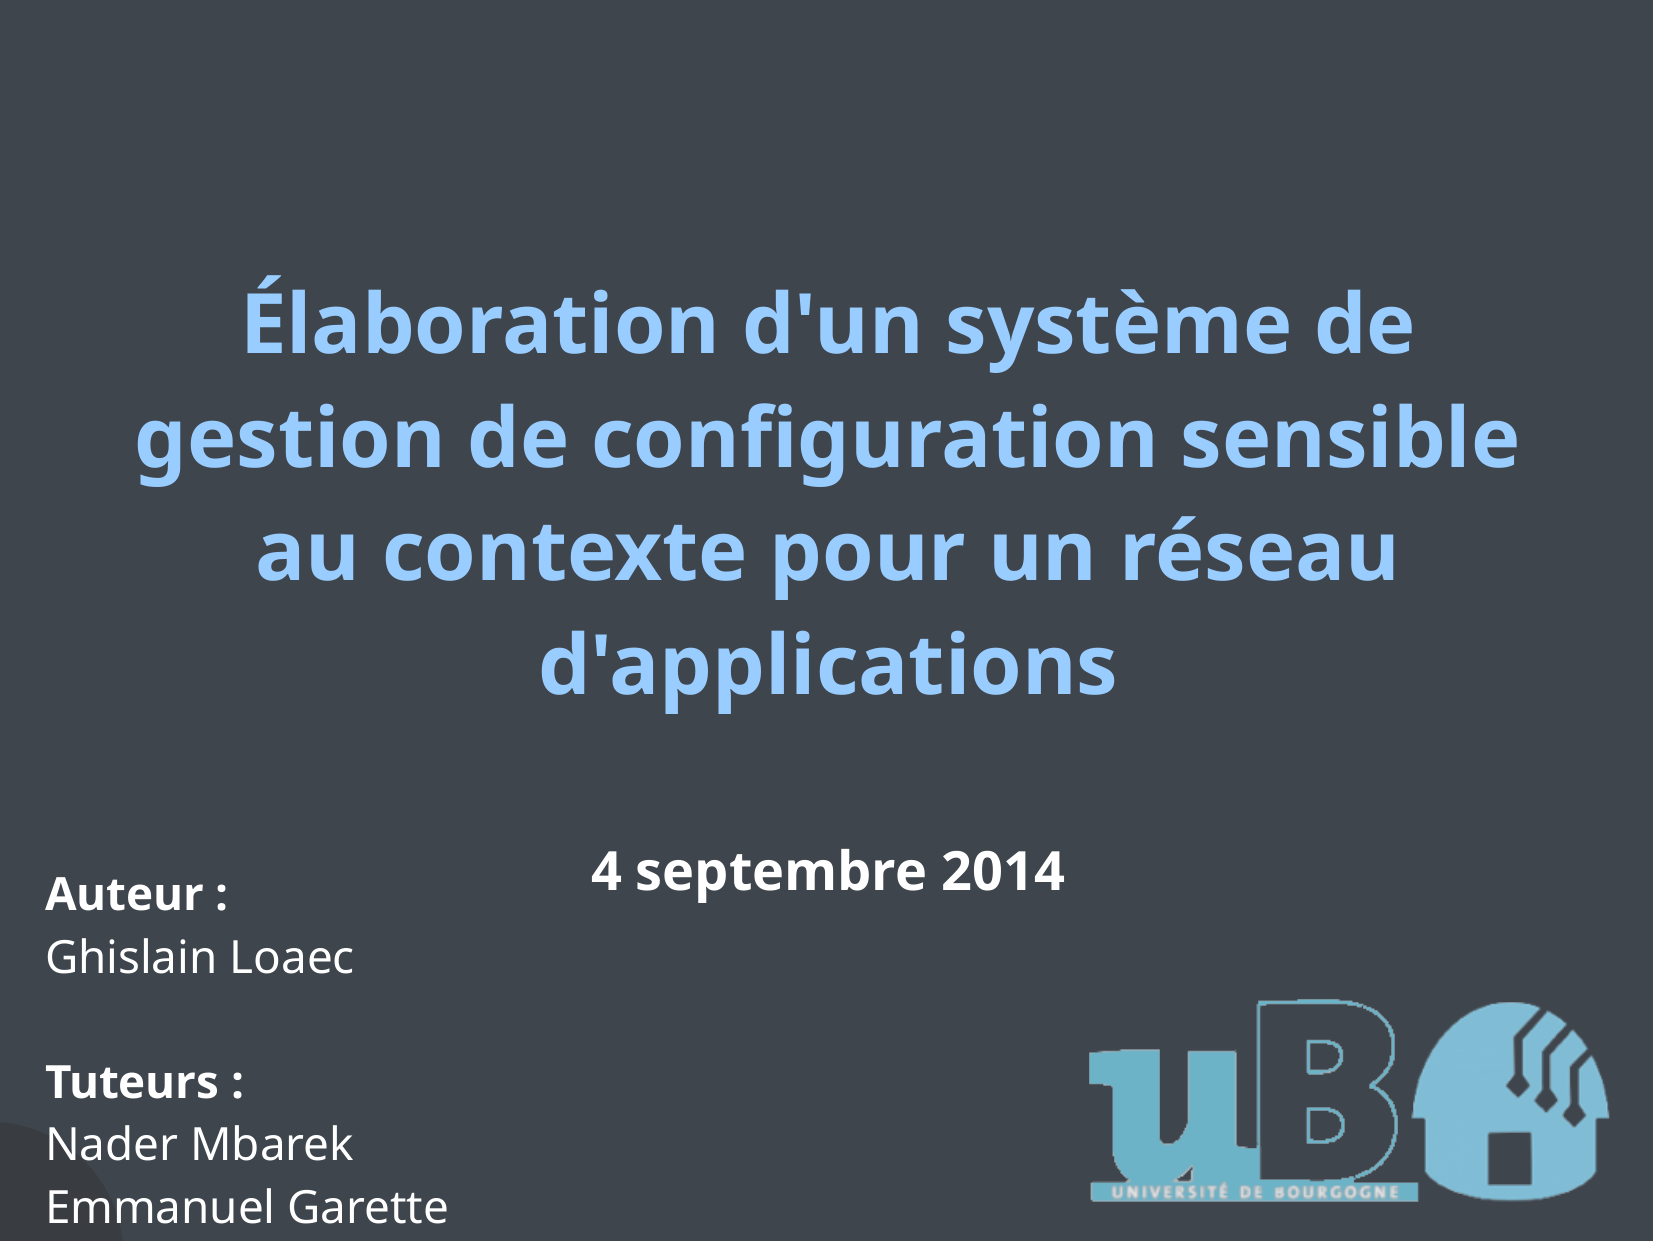

# Élaboration d'un système de gestion de configuration sensible au contexte pour un réseau d'applications 4 septembre 2014
Auteur :
Ghislain Loaec
Tuteurs :
Nader Mbarek
Emmanuel Garette